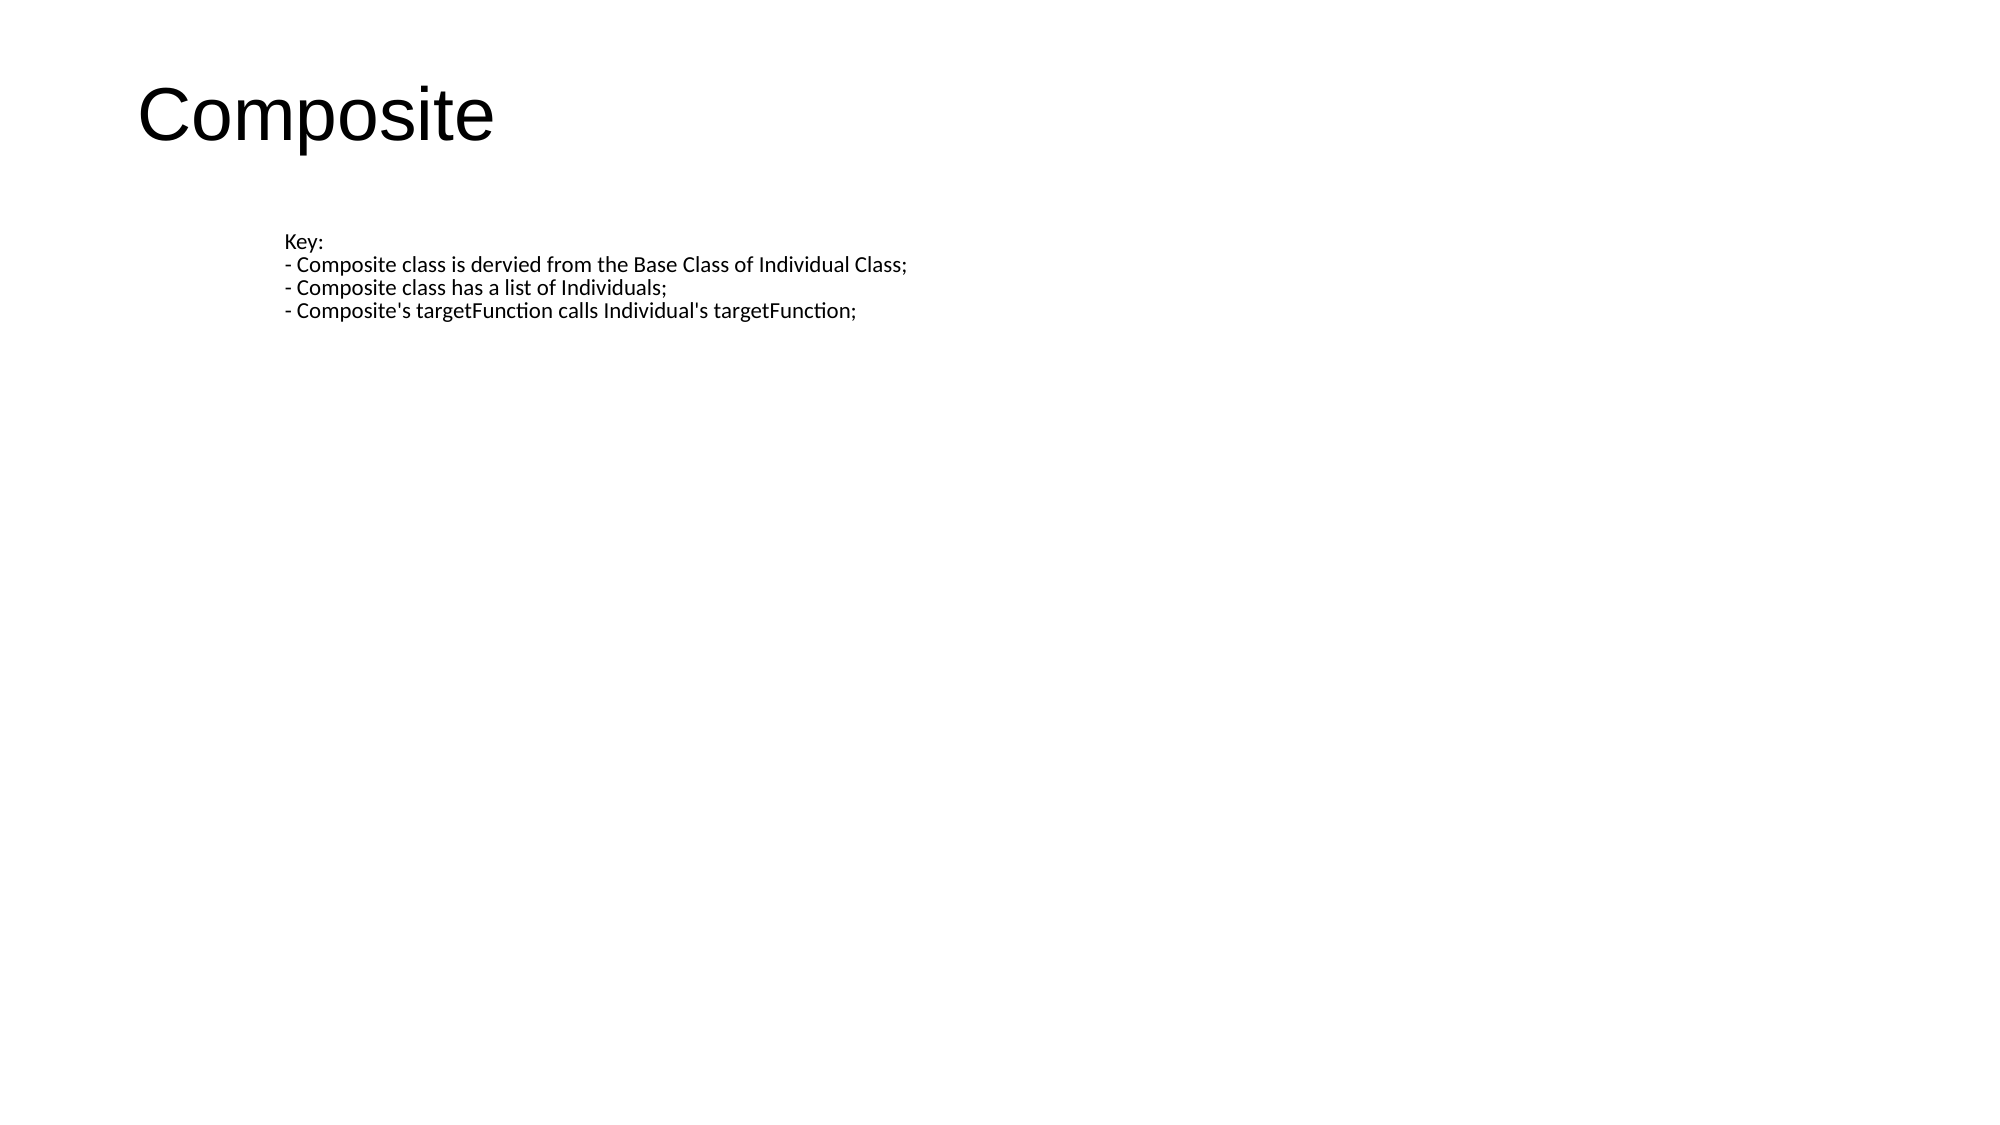

# Composite
Key:
- Composite class is dervied from the Base Class of Individual Class;
- Composite class has a list of Individuals;
- Composite's targetFunction calls Individual's targetFunction;